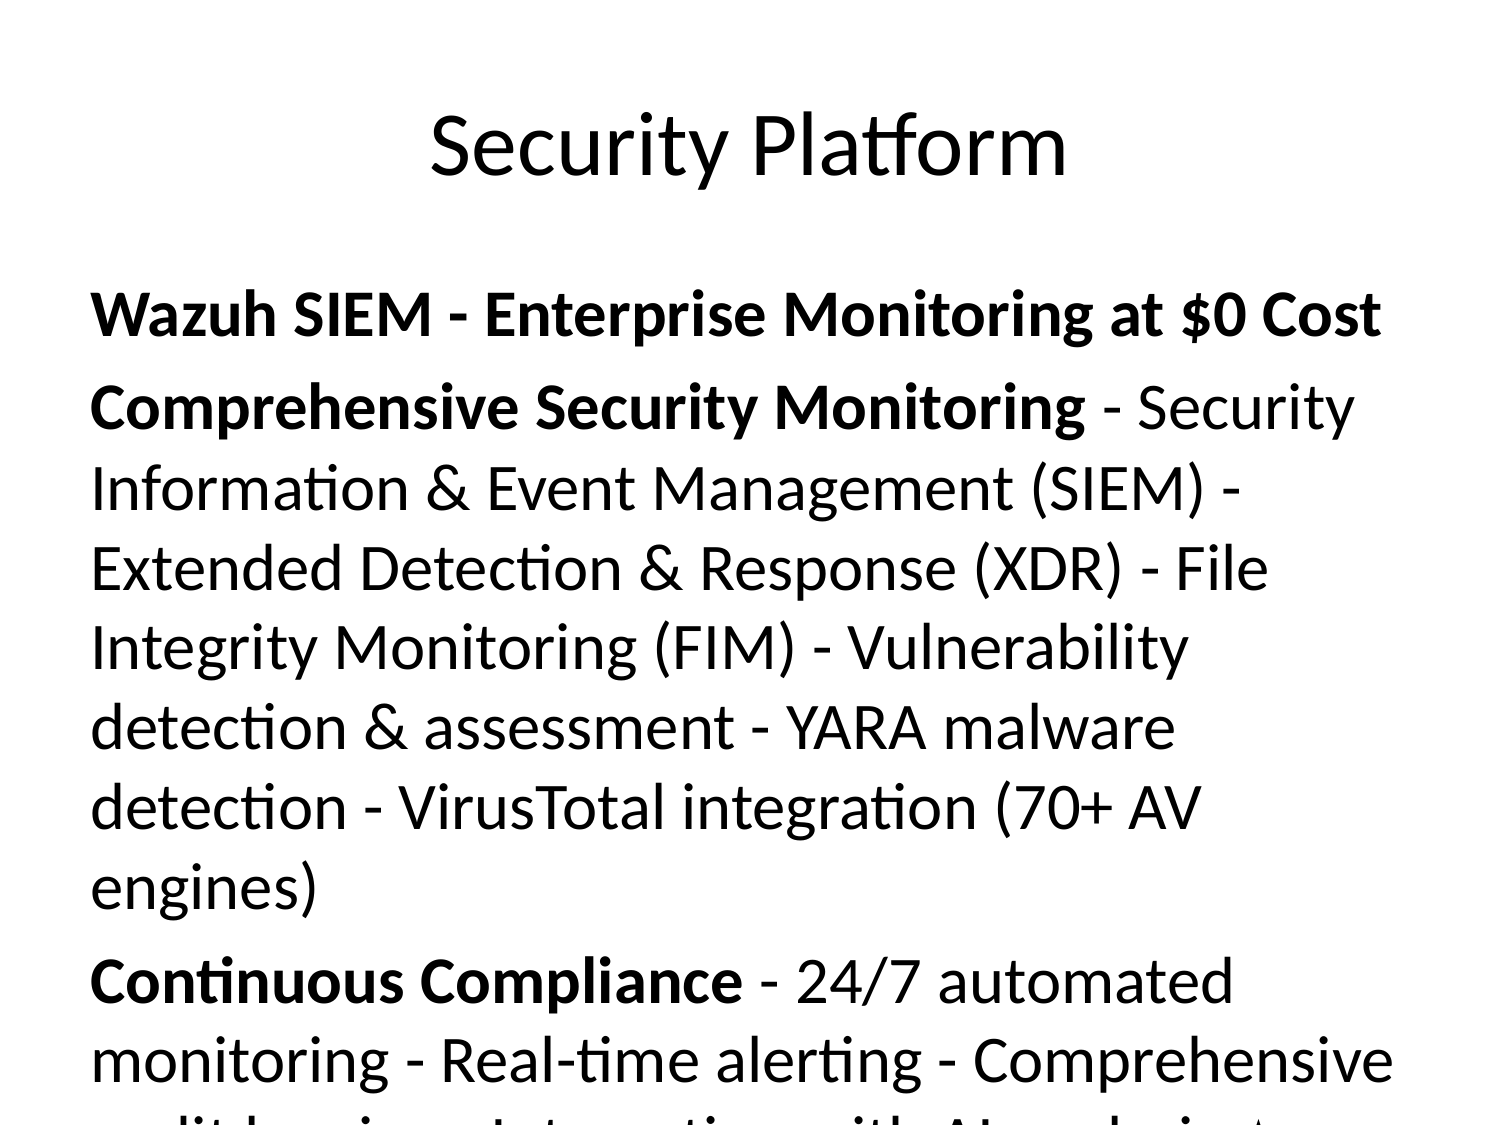

# Security Platform
Wazuh SIEM - Enterprise Monitoring at $0 Cost
Comprehensive Security Monitoring - Security Information & Event Management (SIEM) - Extended Detection & Response (XDR) - File Integrity Monitoring (FIM) - Vulnerability detection & assessment - YARA malware detection - VirusTotal integration (70+ AV engines)
Continuous Compliance - 24/7 automated monitoring - Real-time alerting - Comprehensive audit logging - Integration with AI analysis ⭐